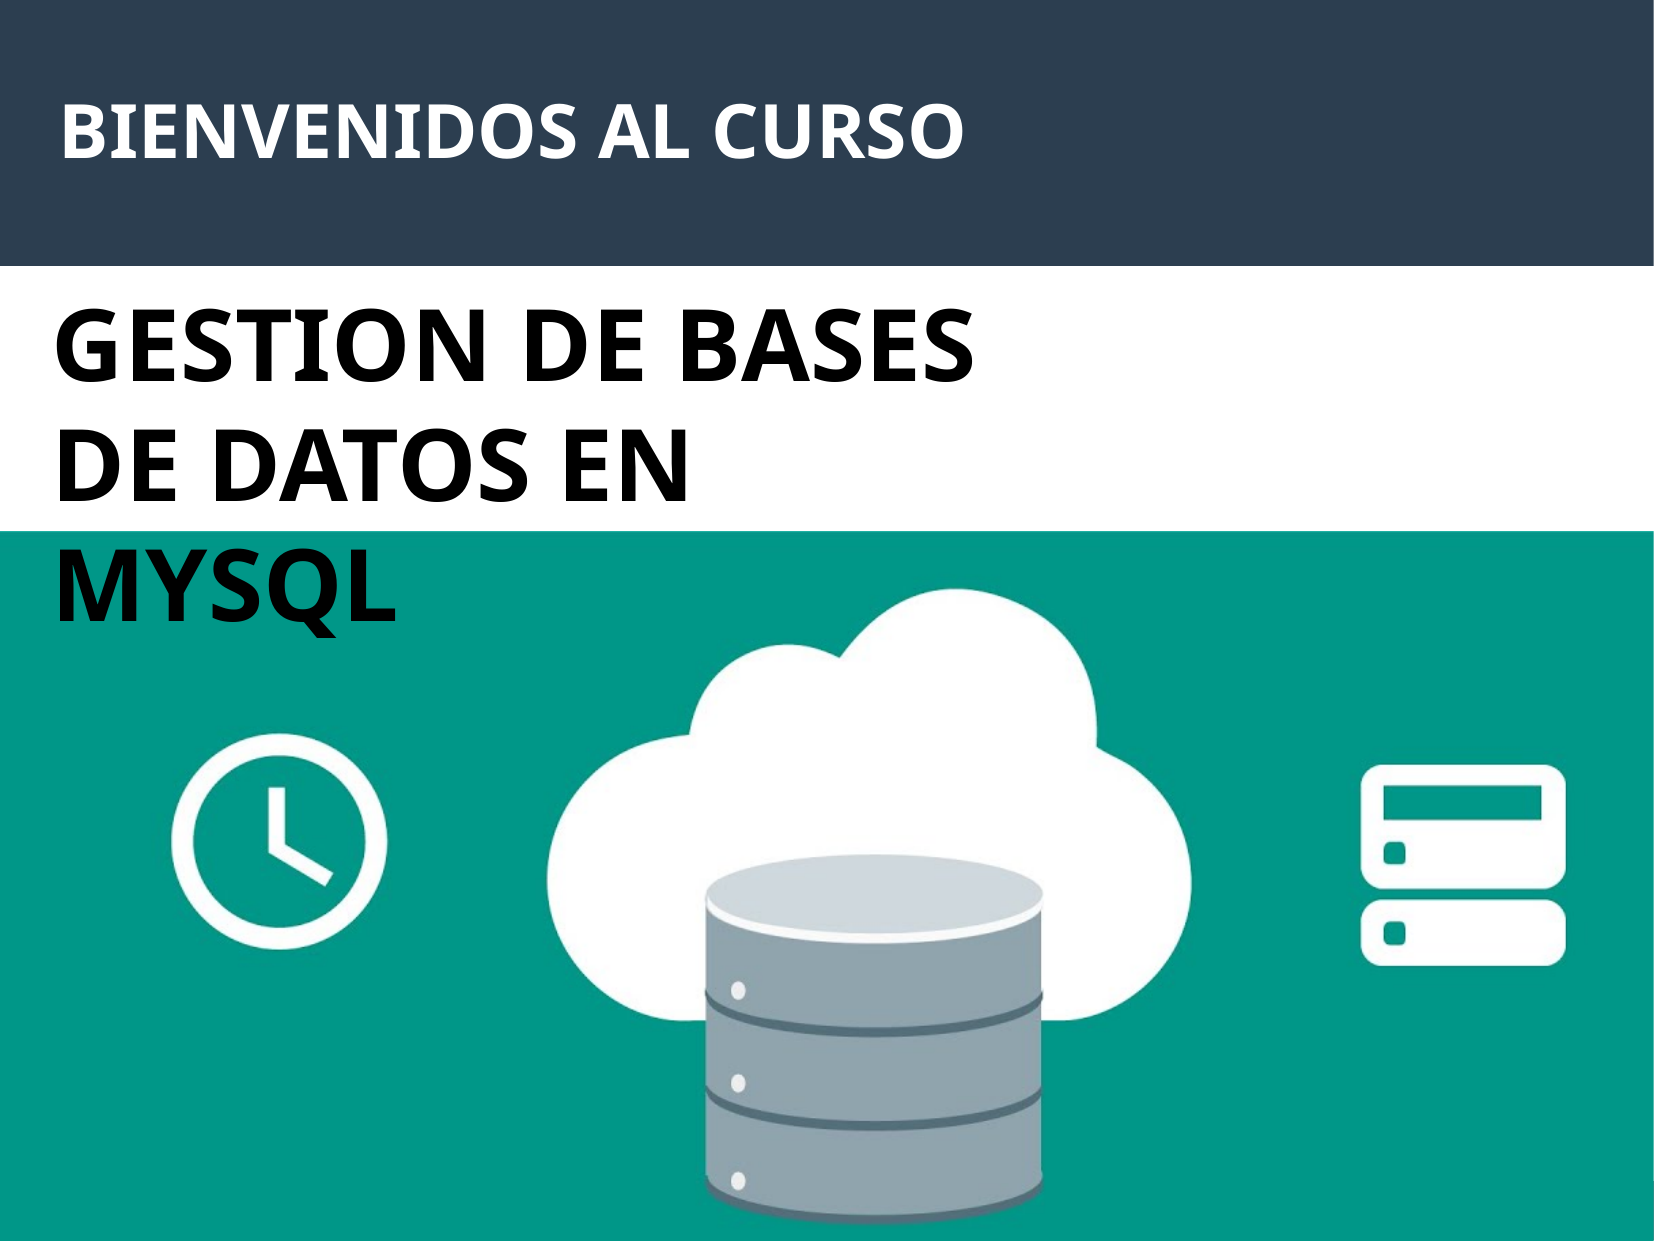

# BIENVENIDOS AL CURSO
GESTION DE BASES DE DATOS EN MYSQL